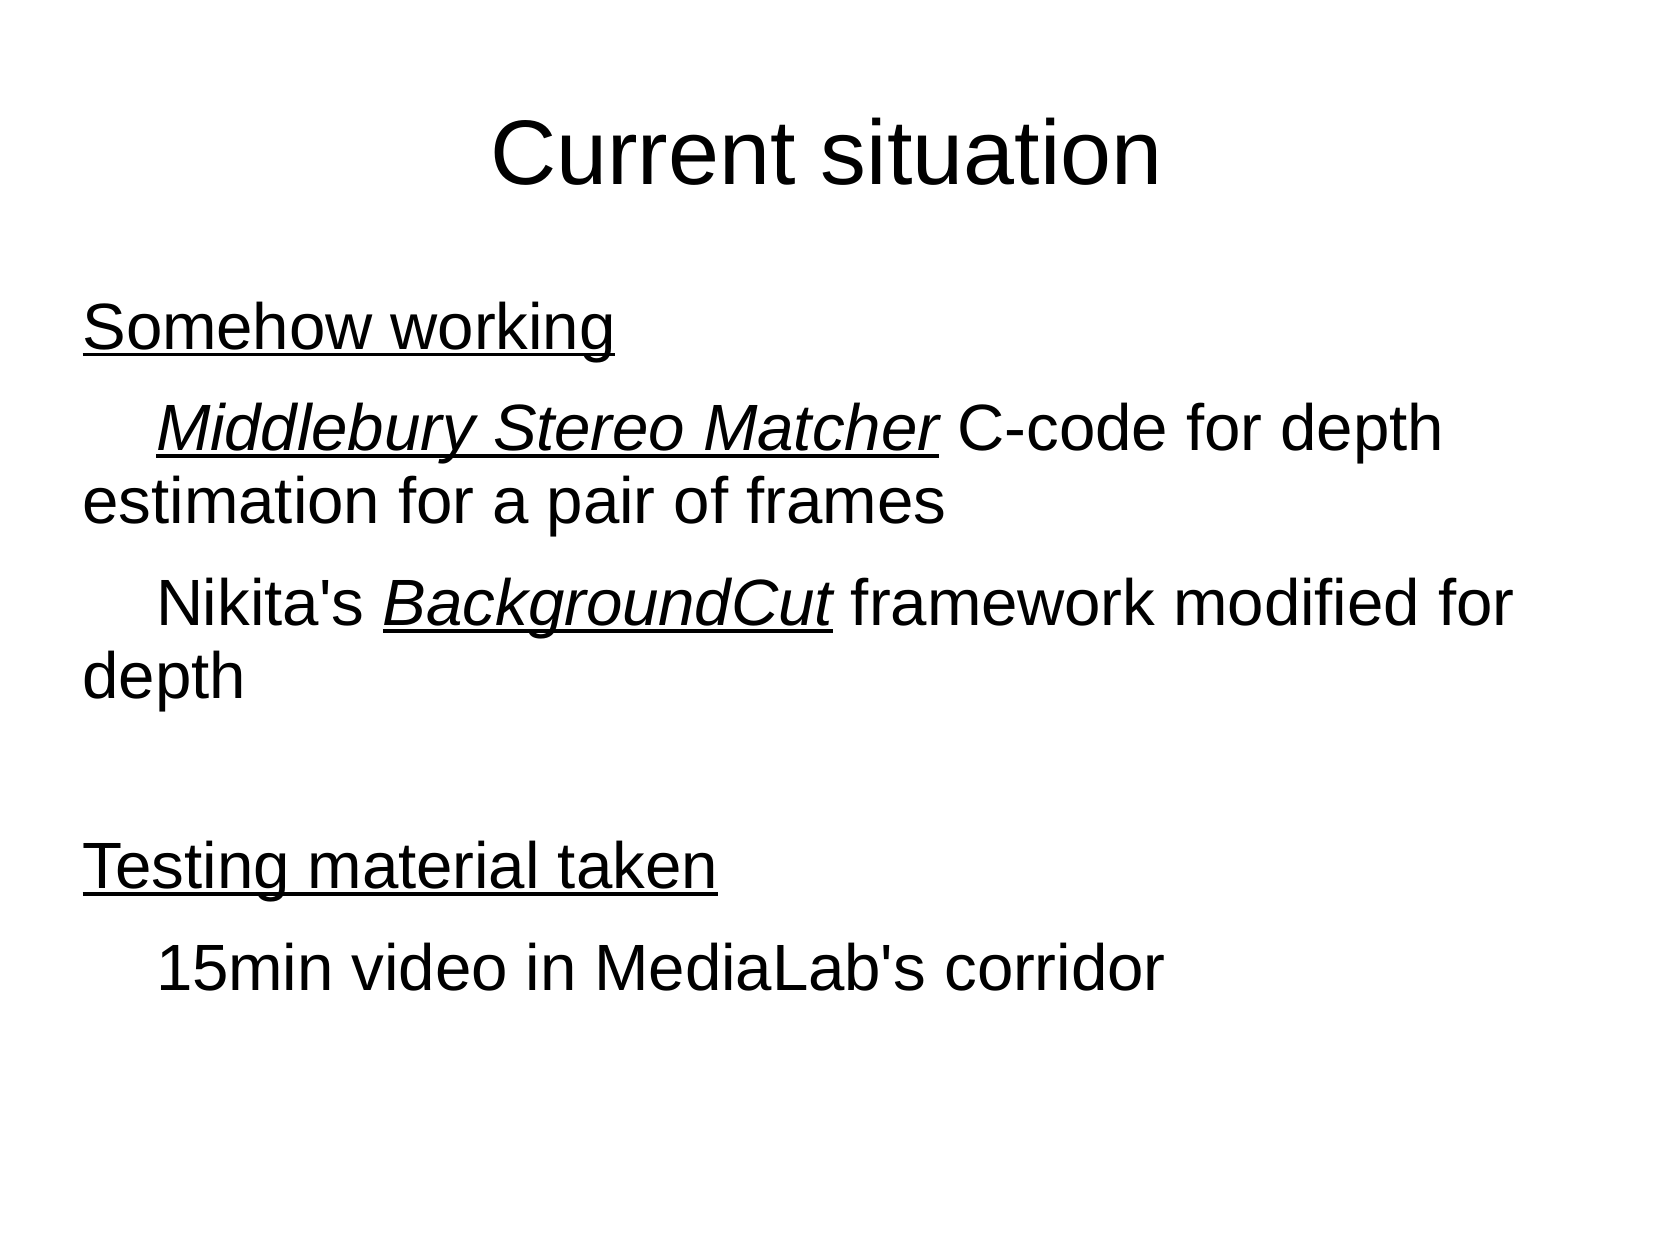

# Current situation
Somehow working
	Middlebury Stereo Matcher C-code for depth estimation for a pair of frames
	Nikita's BackgroundCut framework modified for depth
Testing material taken
	15min video in MediaLab's corridor